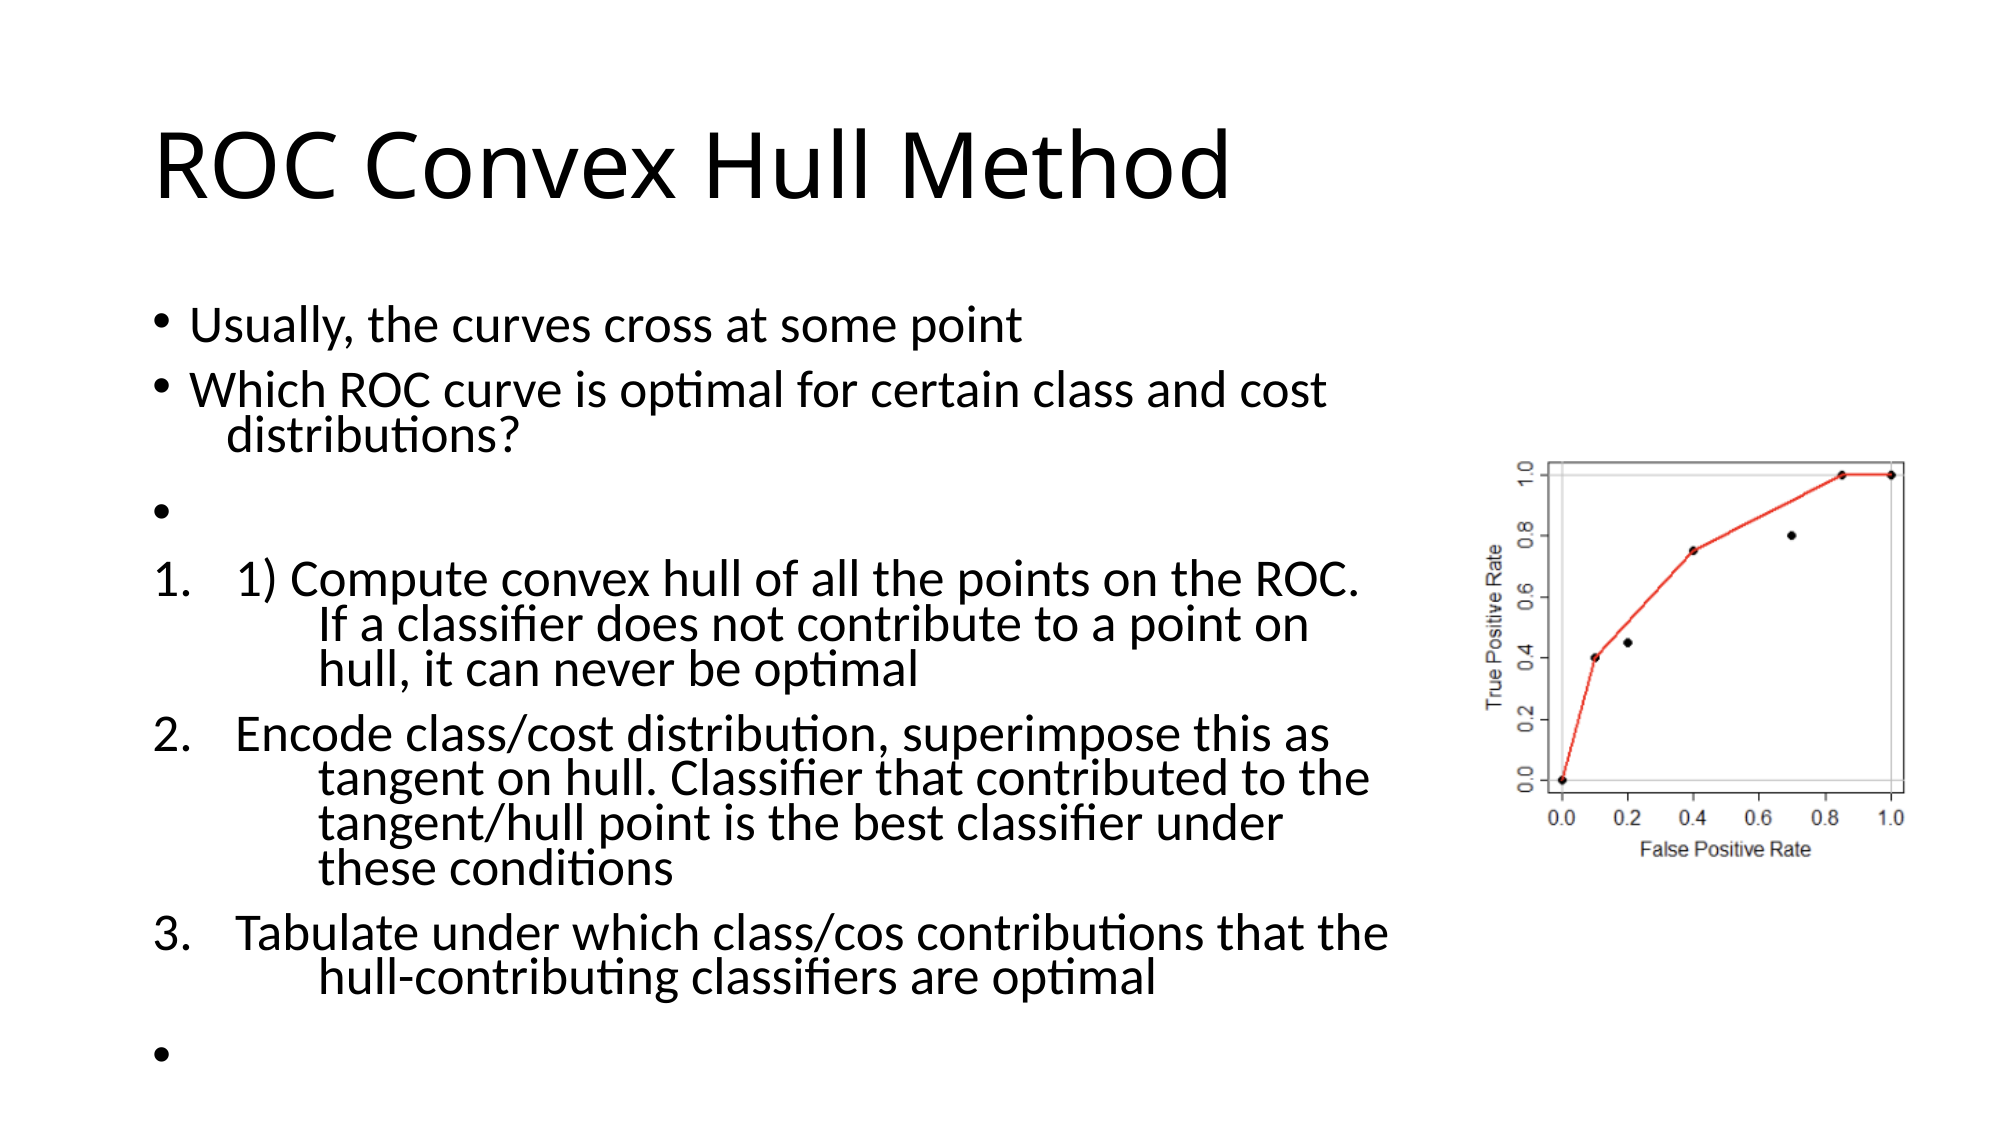

# ROC Convex Hull Method
Usually, the curves cross at some point
Which ROC curve is optimal for certain class and cost distributions?
1) Compute convex hull of all the points on the ROC. If a classifier does not contribute to a point on hull, it can never be optimal
Encode class/cost distribution, superimpose this as tangent on hull. Classifier that contributed to the tangent/hull point is the best classifier under these conditions
Tabulate under which class/cos contributions that the hull-contributing classifiers are optimal